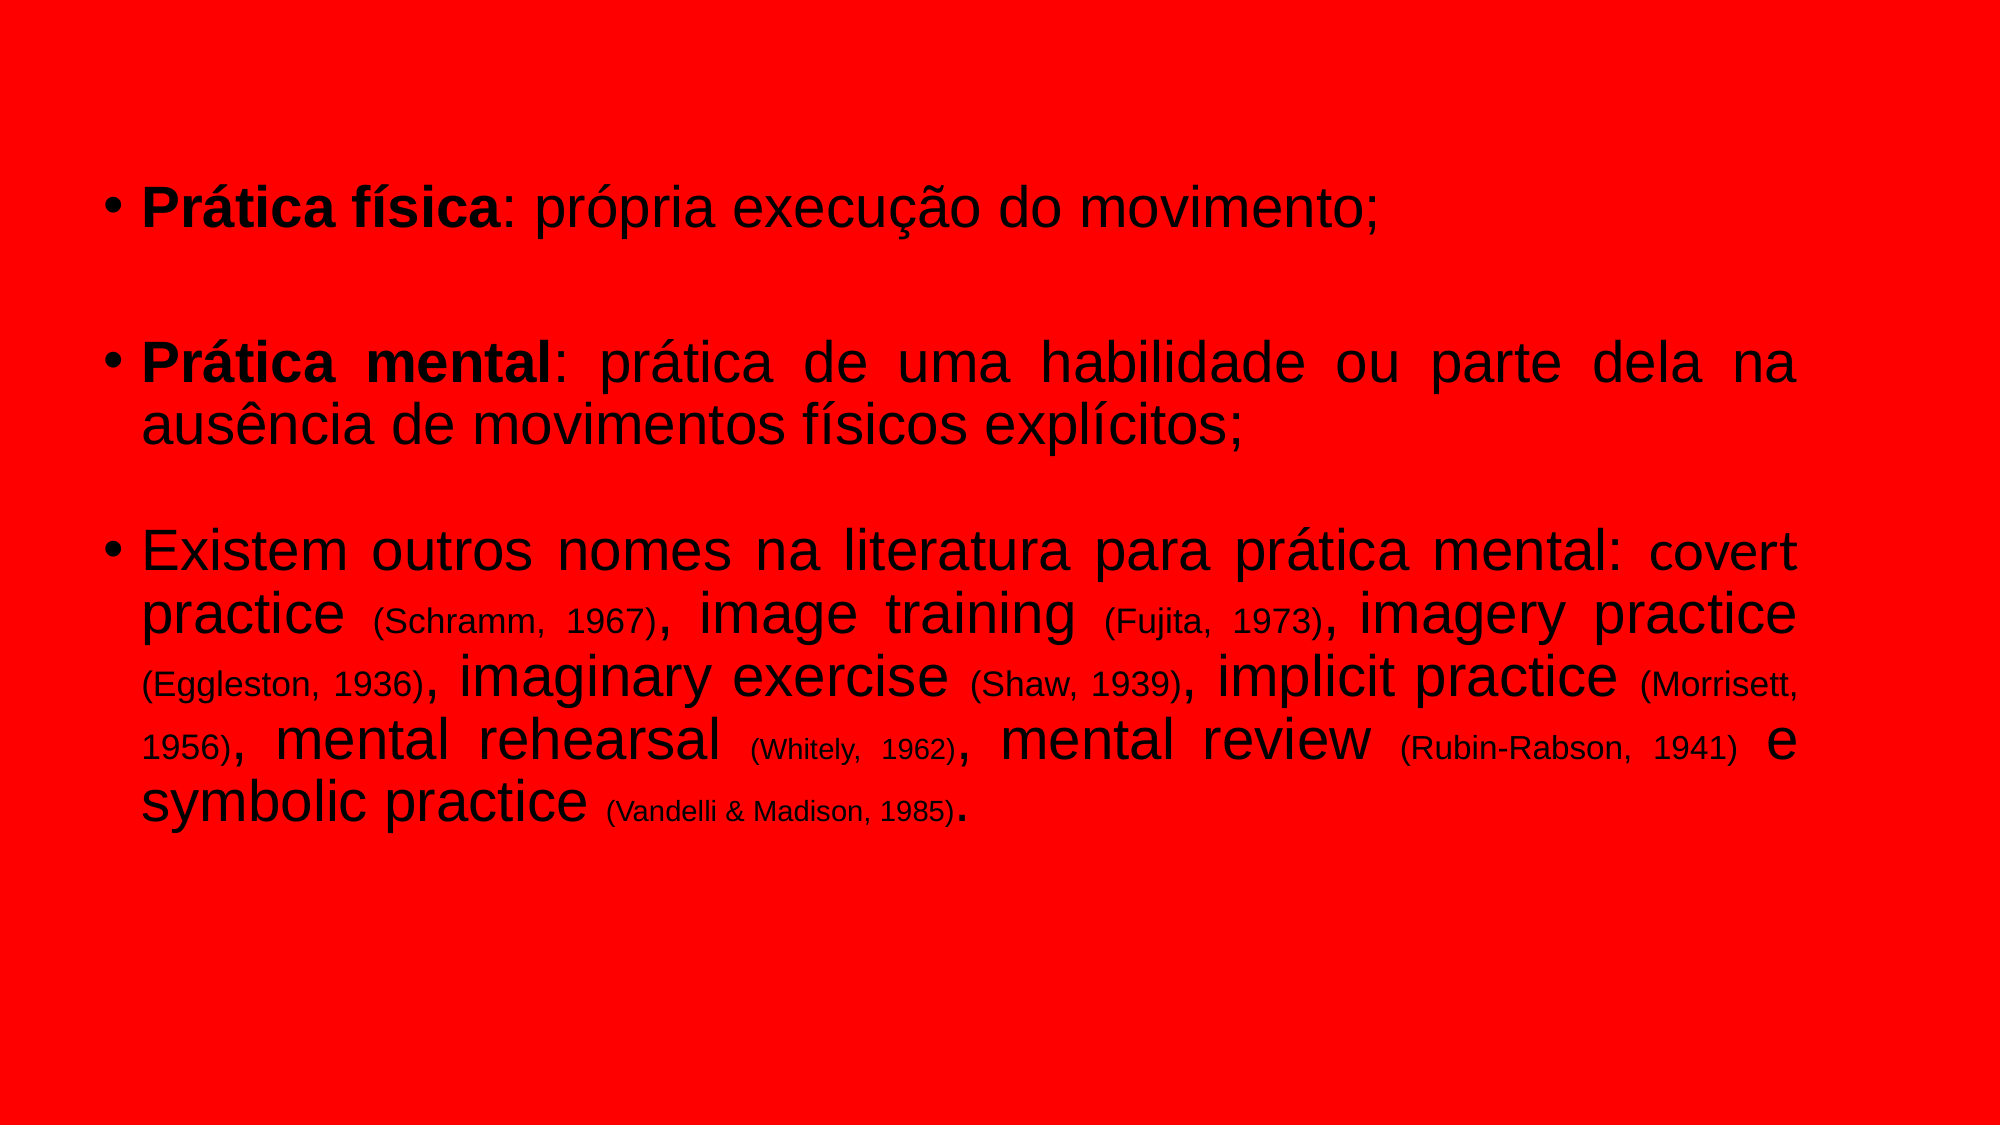

# Prática física: própria execução do movimento;
Prática mental: prática de uma habilidade ou parte dela na ausência de movimentos físicos explícitos;
Existem outros nomes na literatura para prática mental: covert practice (Schramm, 1967), image training (Fujita, 1973), imagery practice (Eggleston, 1936), imaginary exercise (Shaw, 1939), implicit practice (Morrisett, 1956), mental rehearsal (Whitely, 1962), mental review (Rubin-Rabson, 1941) e symbolic practice (Vandelli & Madison, 1985).